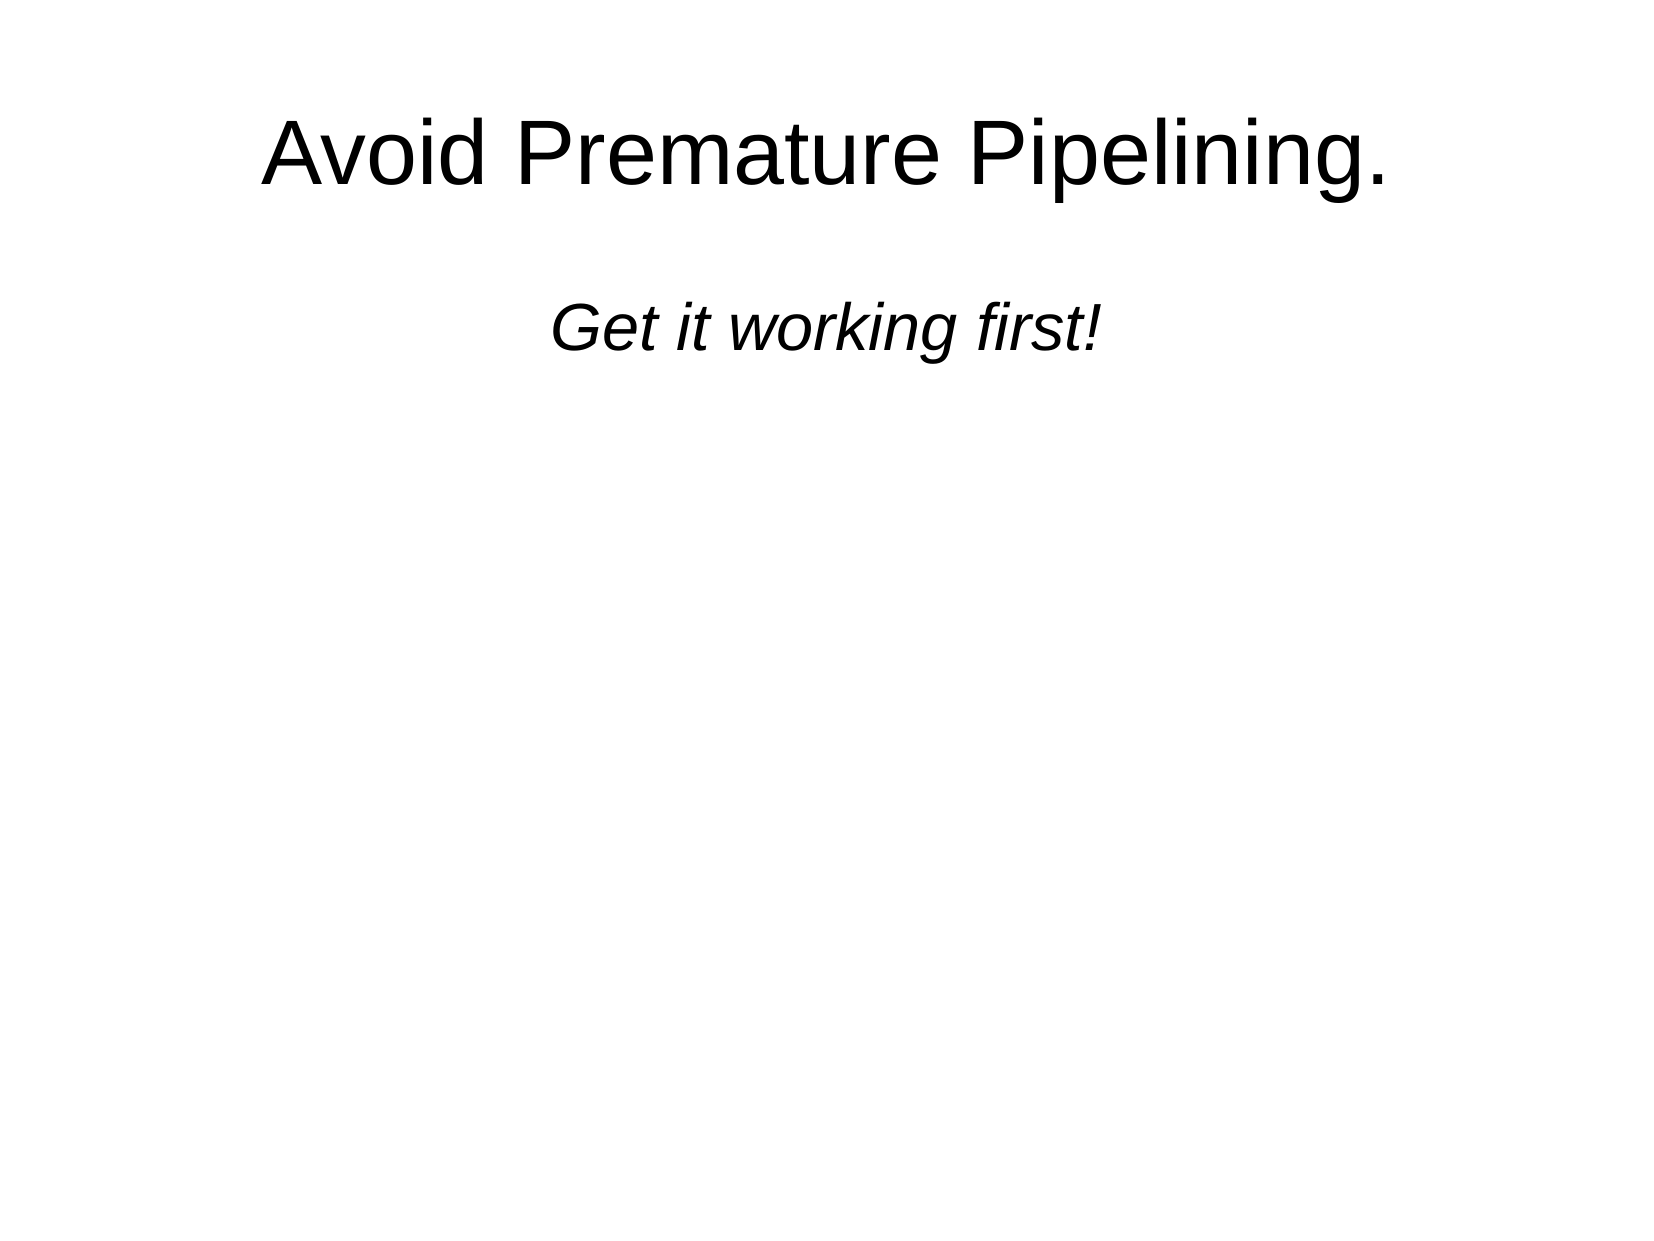

# Avoid Premature Pipelining.
Get it working first!